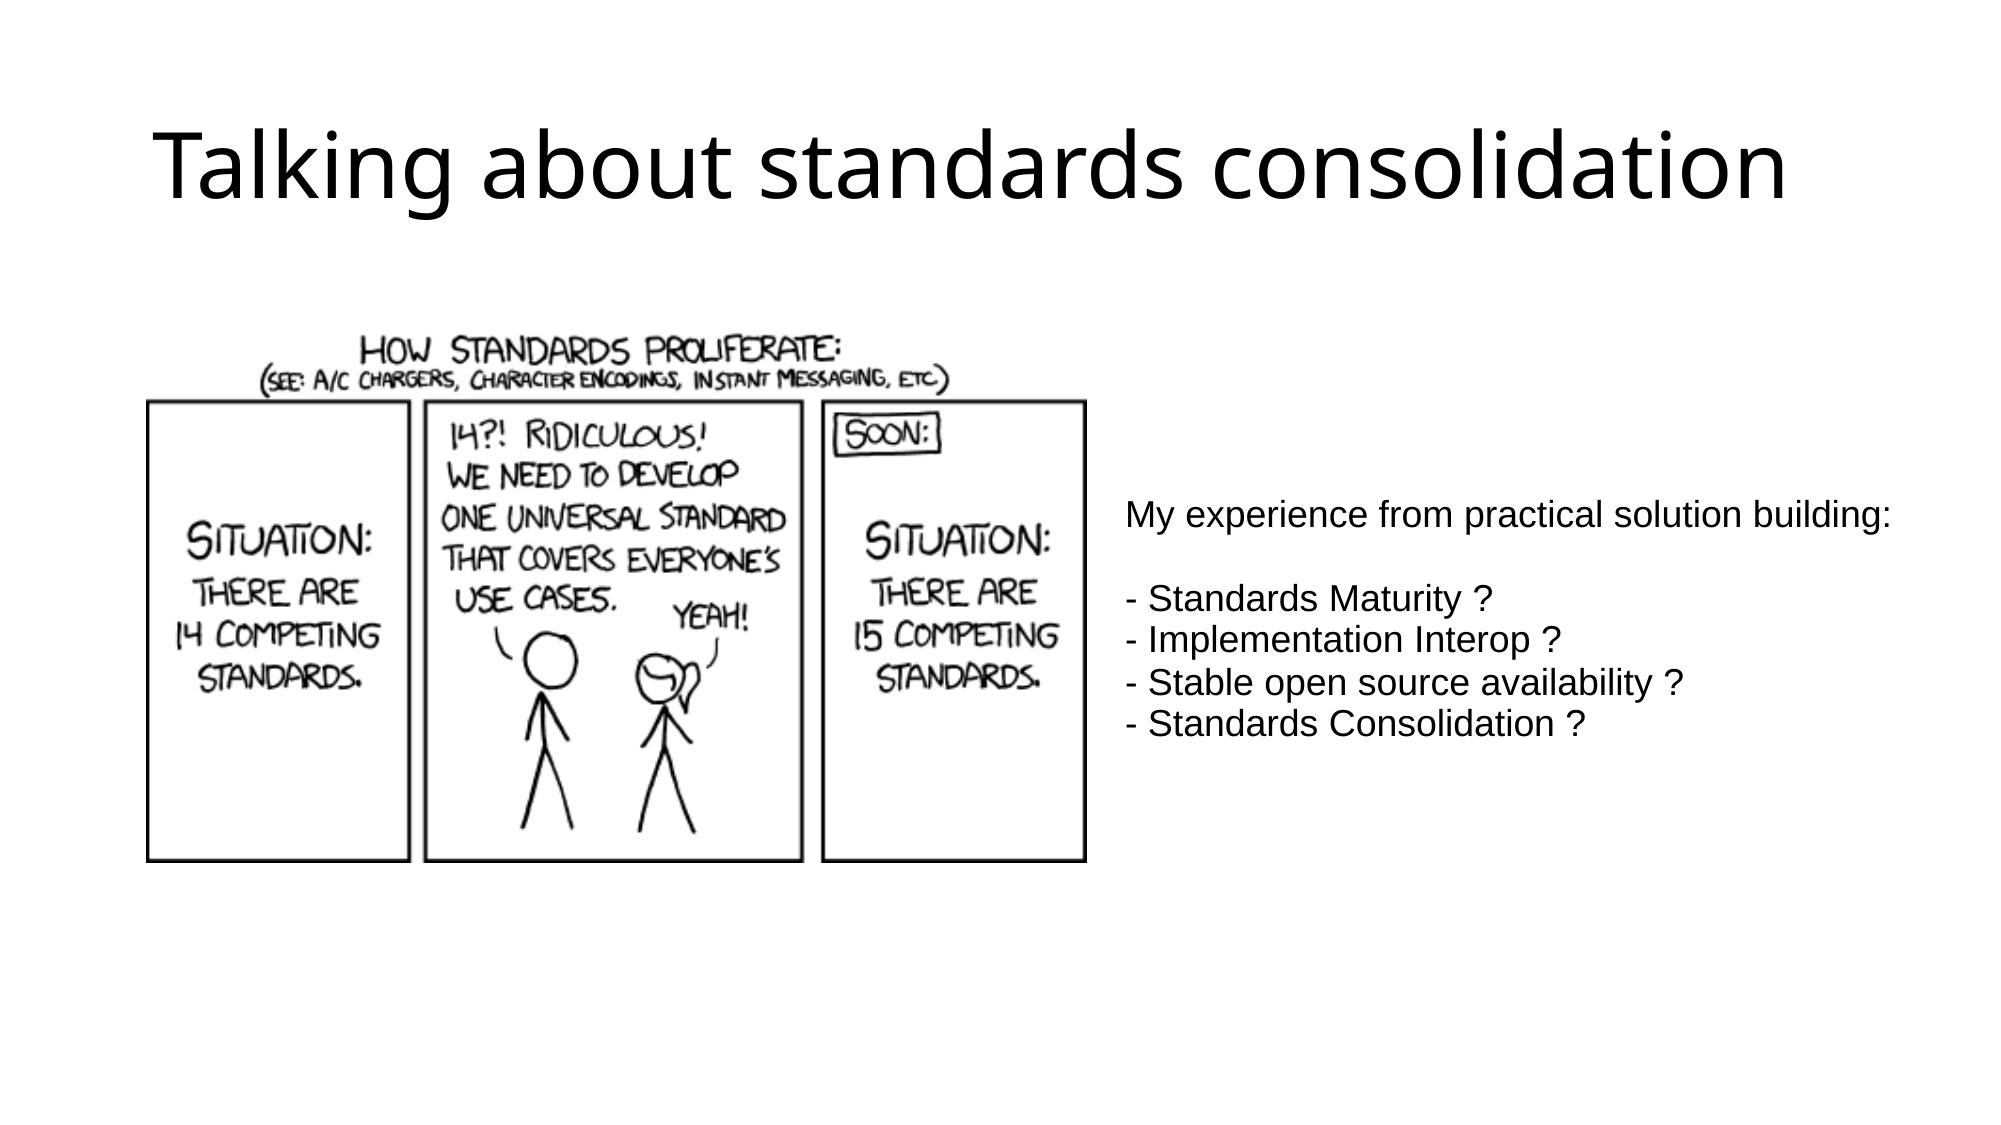

# Talking about standards consolidation
My experience from practical solution building:
- Standards Maturity ?
- Implementation Interop ?
- Stable open source availability ?
- Standards Consolidation ?